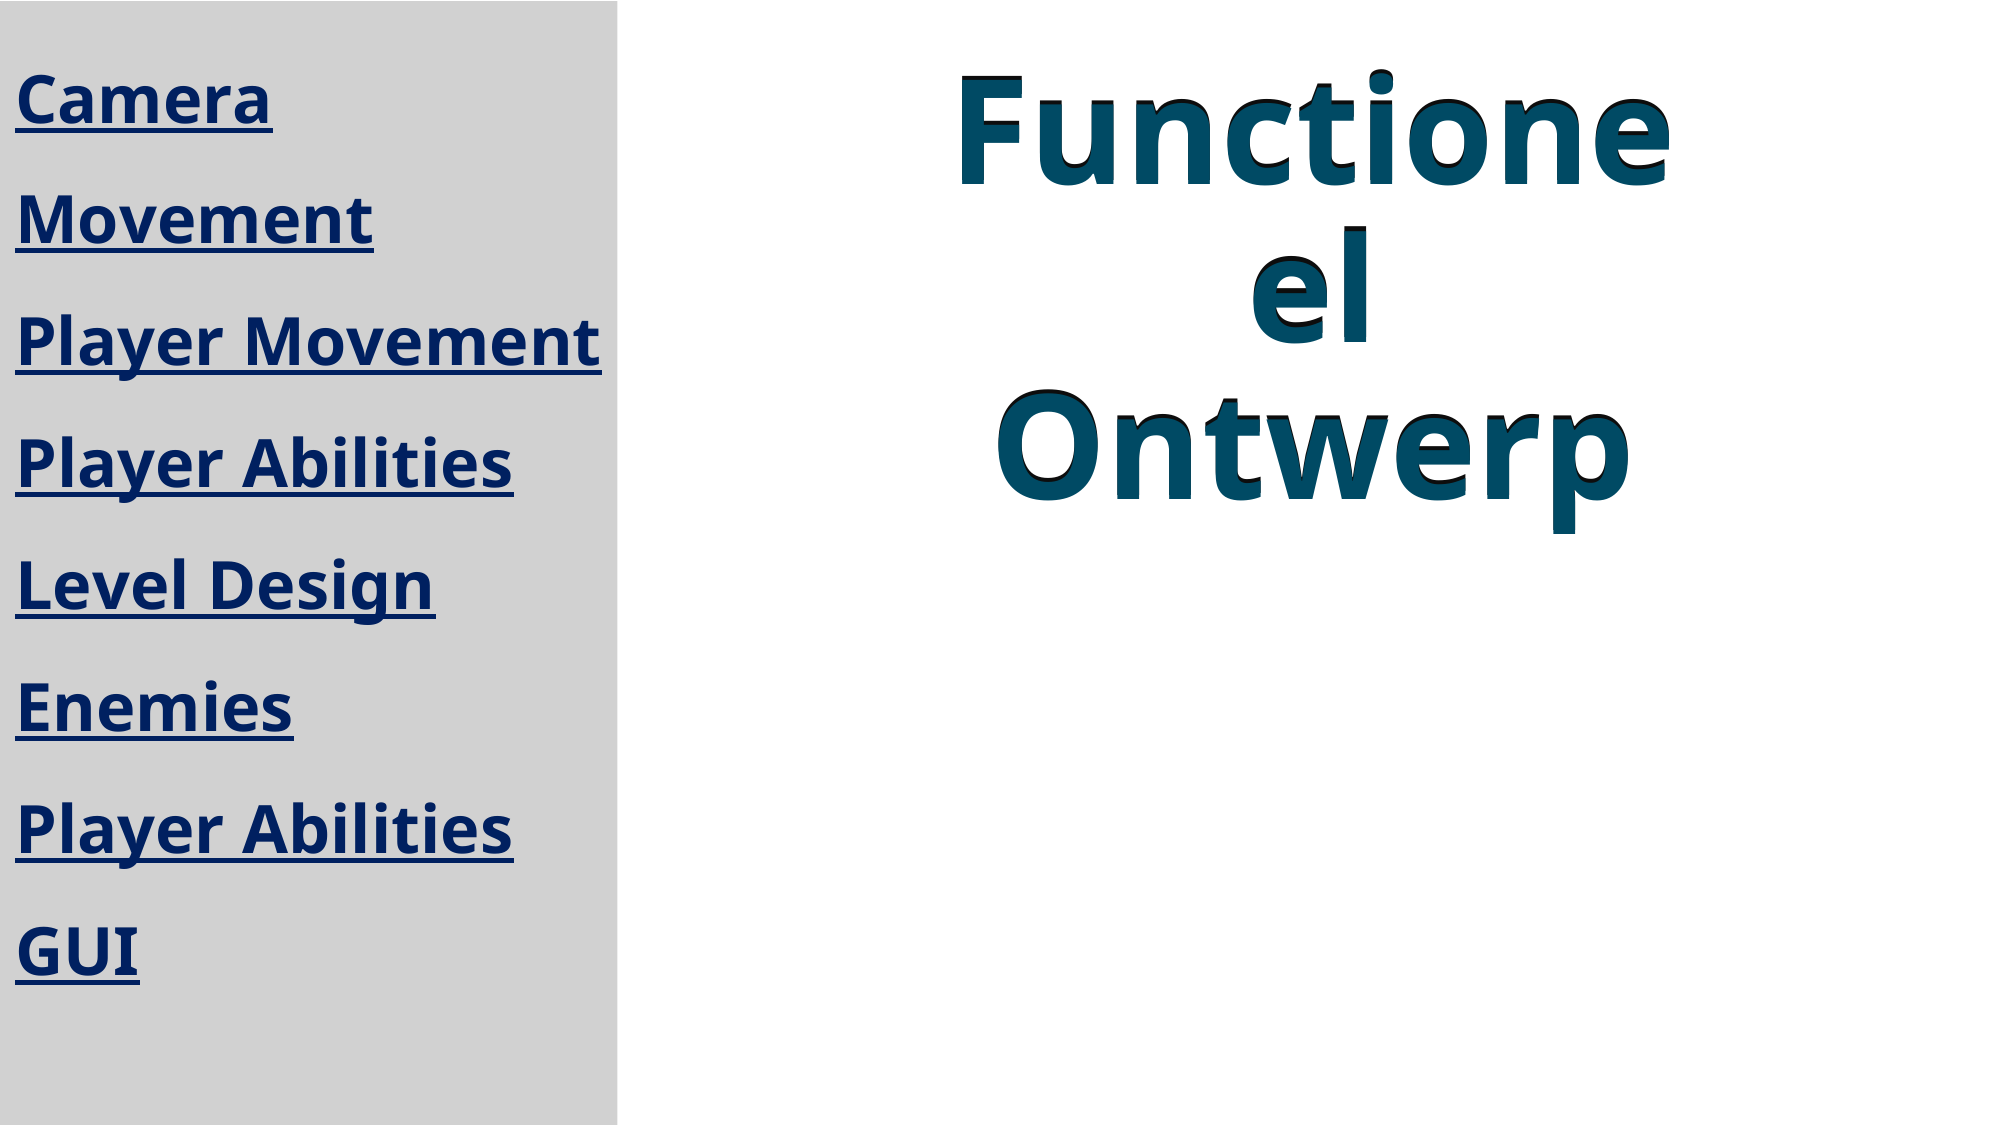

Camera Movement
Player Movement
Player Abilities
Level Design
Enemies
Player Abilities
GUI
Functioneel Ontwerp
Functioneel Ontwerp